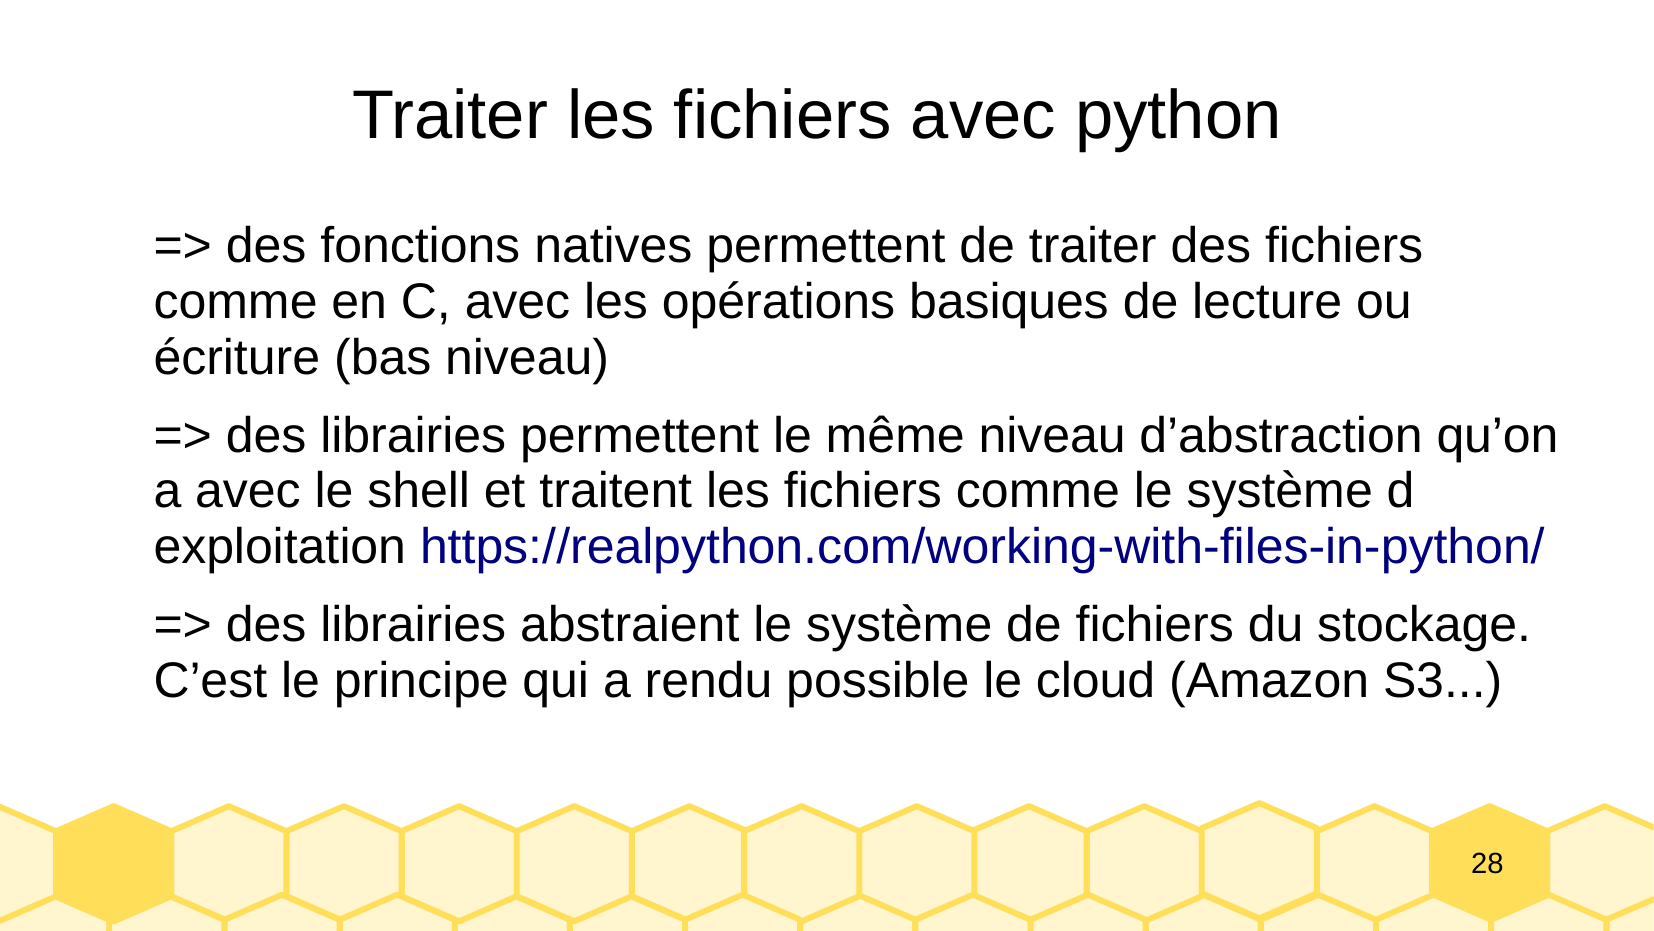

# Traiter les fichiers avec python
=> des fonctions natives permettent de traiter des fichiers comme en C, avec les opérations basiques de lecture ou écriture (bas niveau)
=> des librairies permettent le même niveau d’abstraction qu’on a avec le shell et traitent les fichiers comme le système d exploitation https://realpython.com/working-with-files-in-python/
=> des librairies abstraient le système de fichiers du stockage. C’est le principe qui a rendu possible le cloud (Amazon S3...)